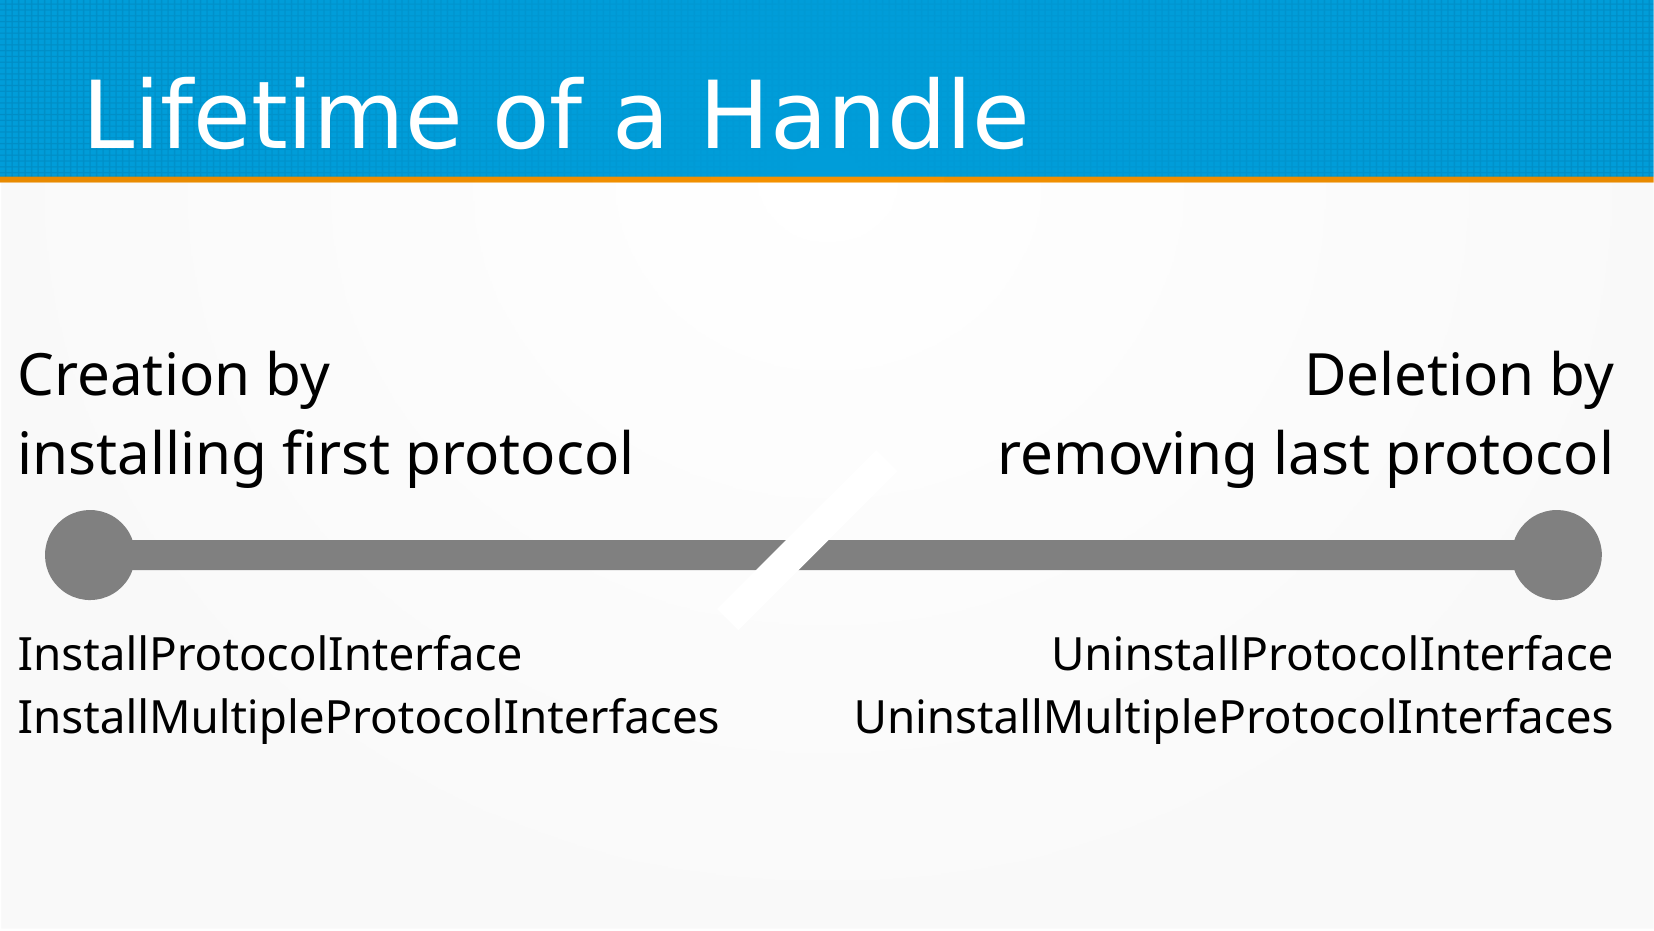

# Lifetime of a Handle
Creation by
installing first protocol
Deletion by
removing last protocol
InstallProtocolInterface
InstallMultipleProtocolInterfaces
UninstallProtocolInterface
UninstallMultipleProtocolInterfaces